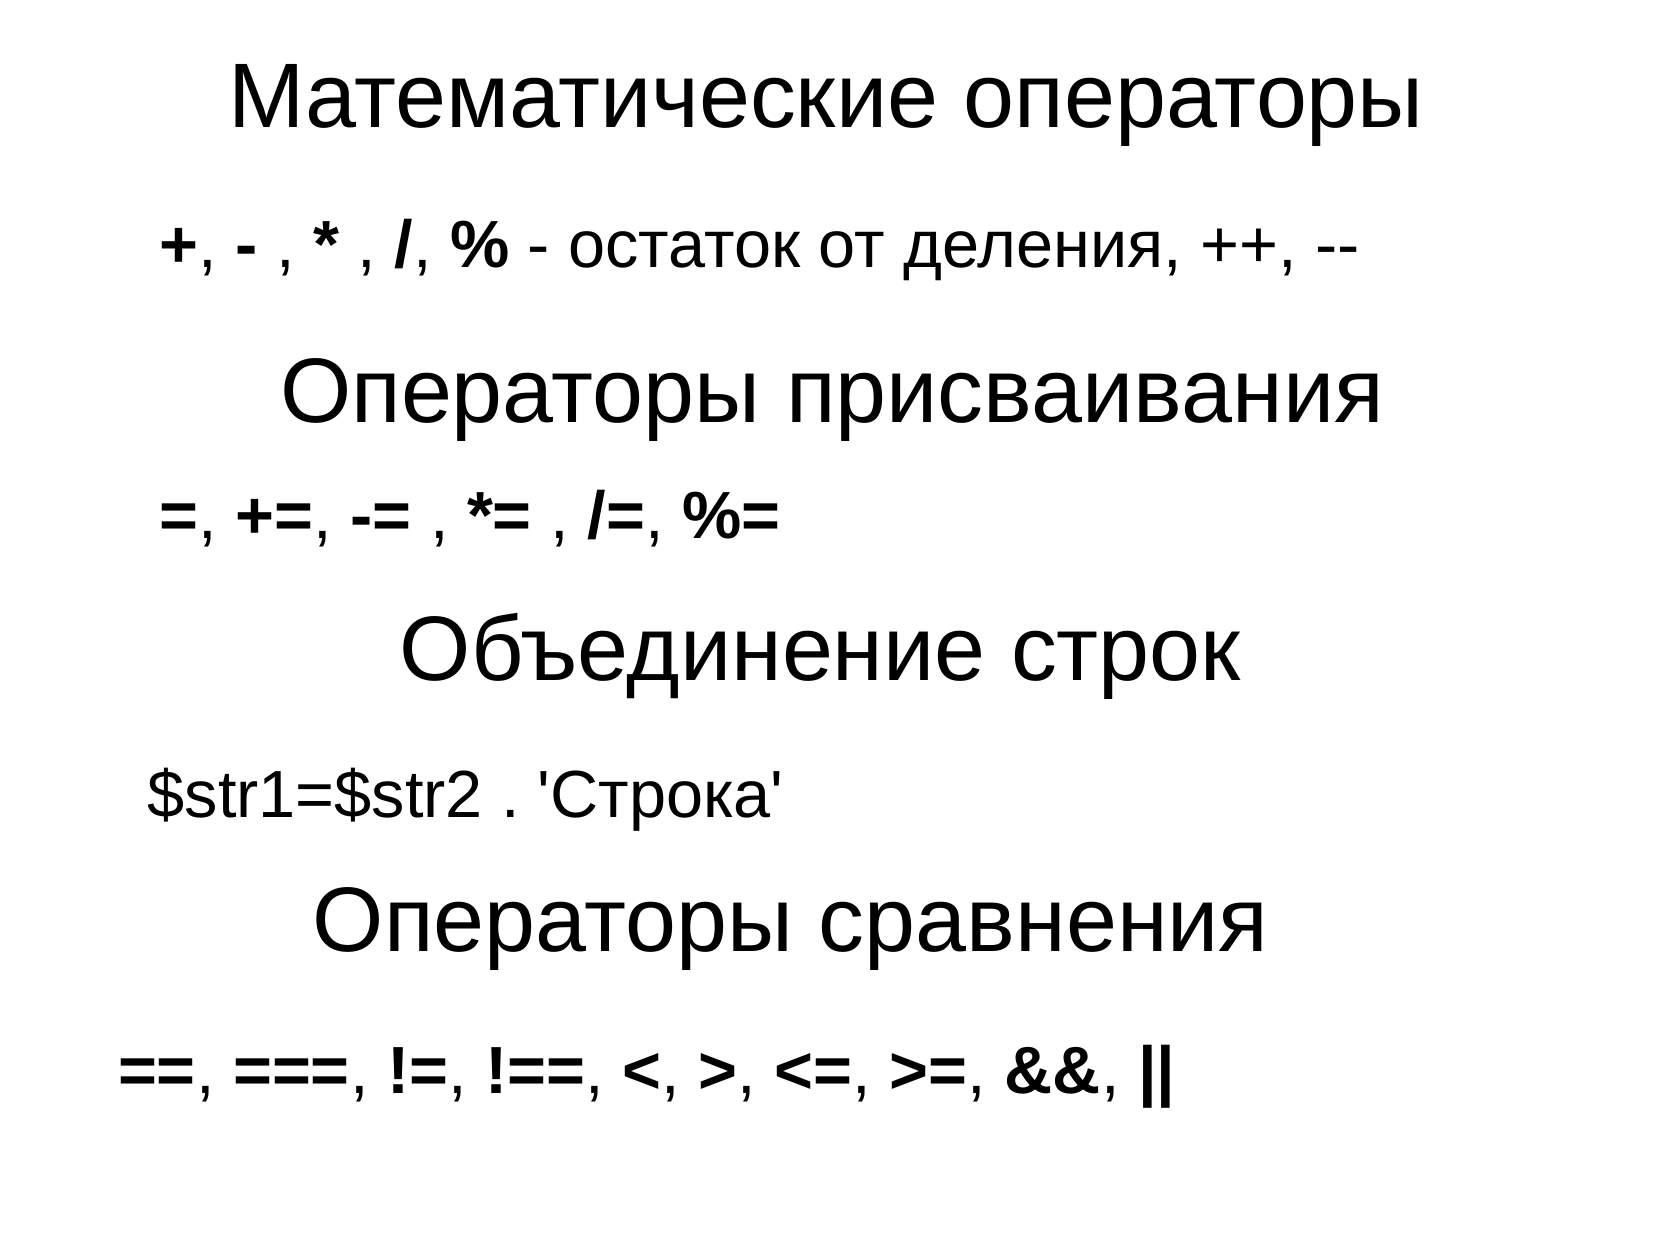

# Математические операторы
+, - , * , /, % - остаток от деления, ++, --
Операторы присваивания
=, +=, -= , *= , /=, %=
Объединение строк
$str1=$str2 . 'Строка'
Операторы сравнения
==, ===, !=, !==, <, >, <=, >=, &&, ||